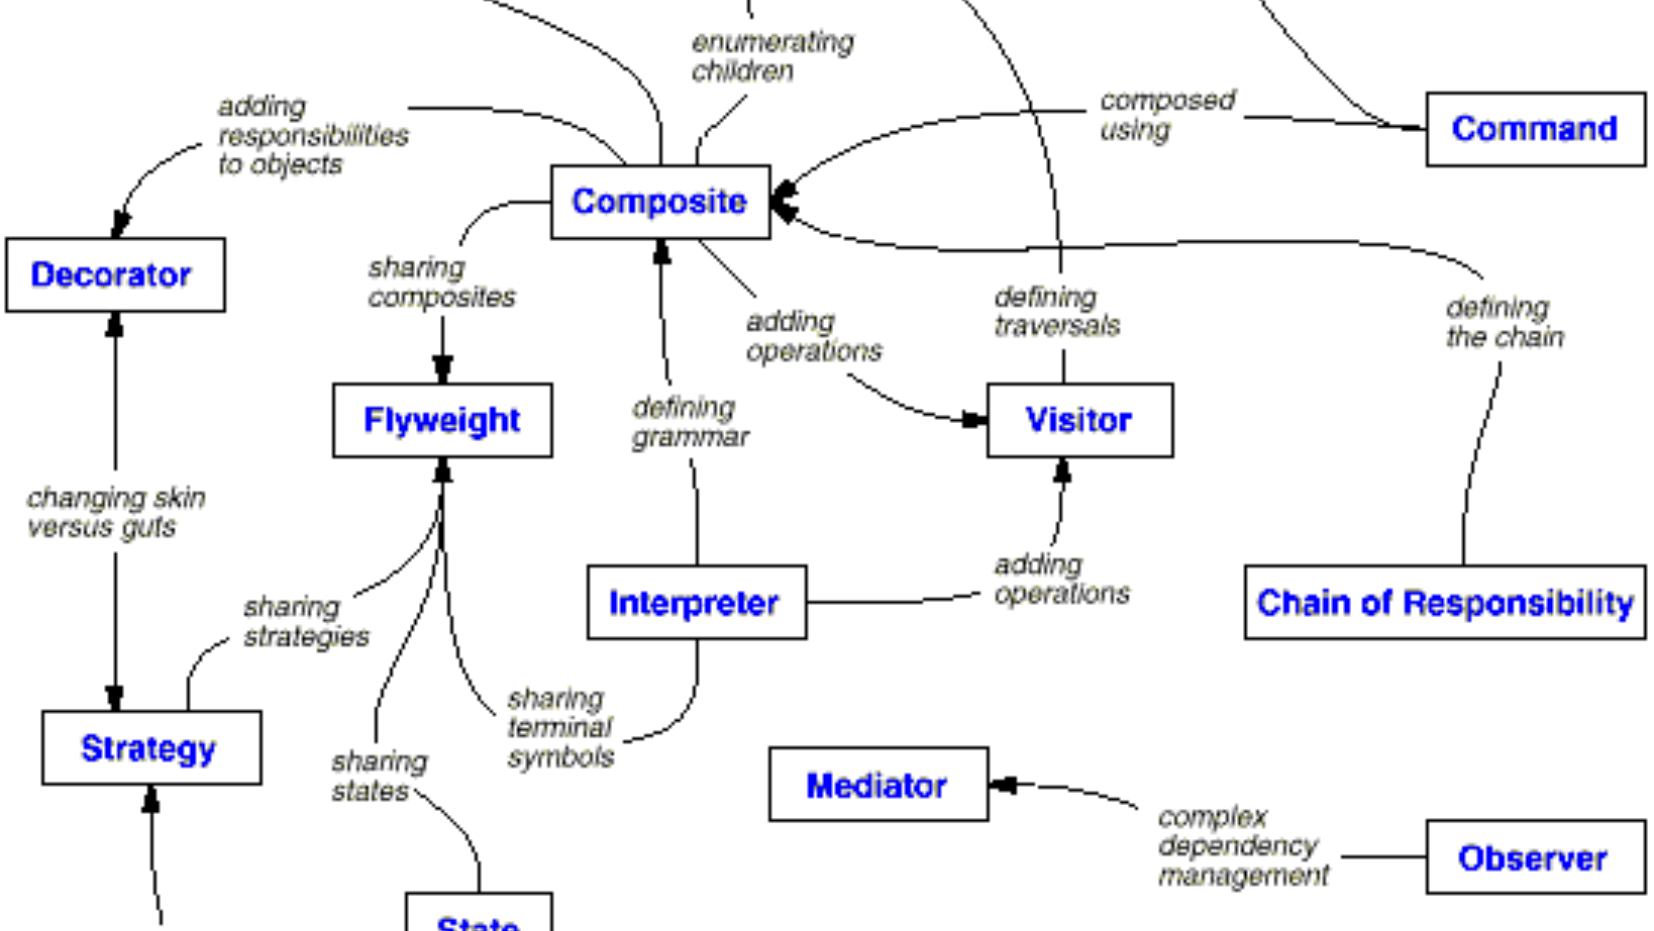

# Design Pattern Map
Advanced Design and Programming
© 2019 Dirk Riehle - Some Rights Reserved
22